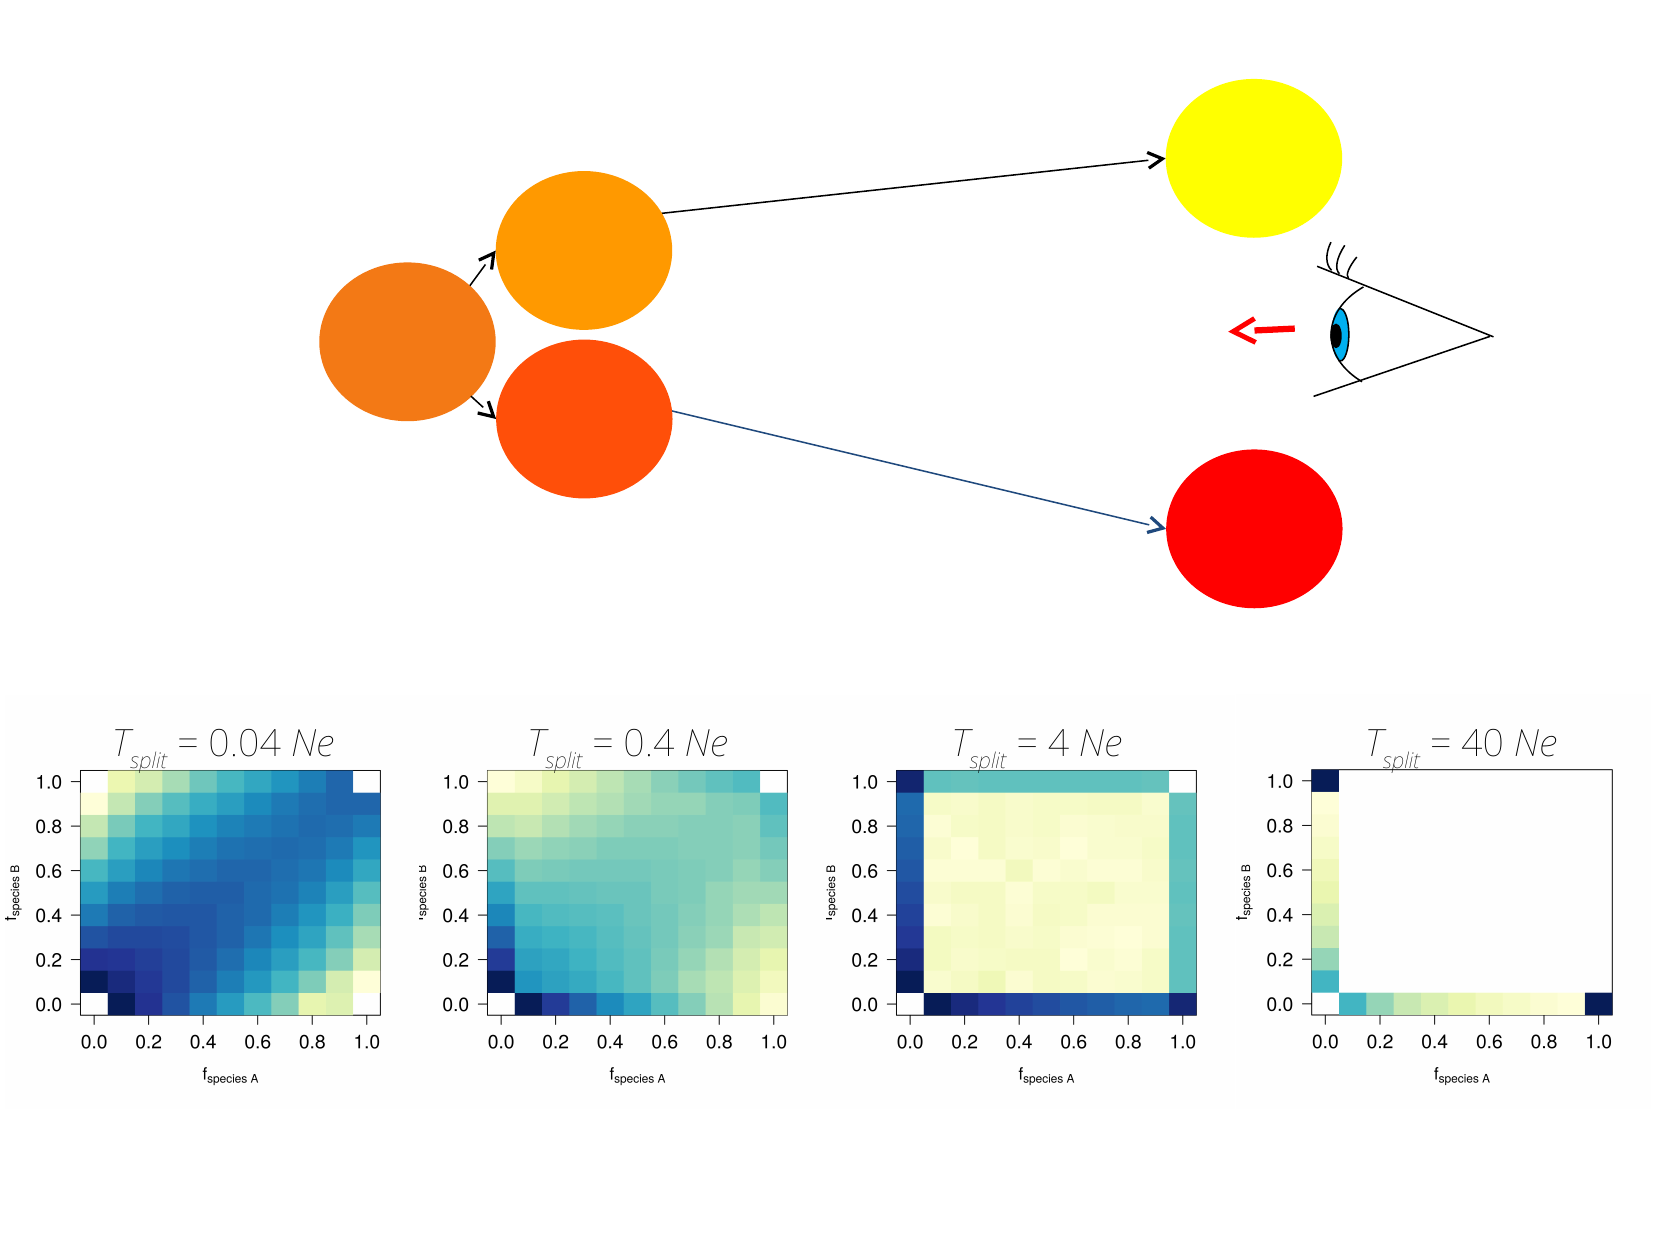

Tsplit = 0.04 Ne
Tsplit = 0.4 Ne
Tsplit = 4 Ne
Tsplit = 40 Ne